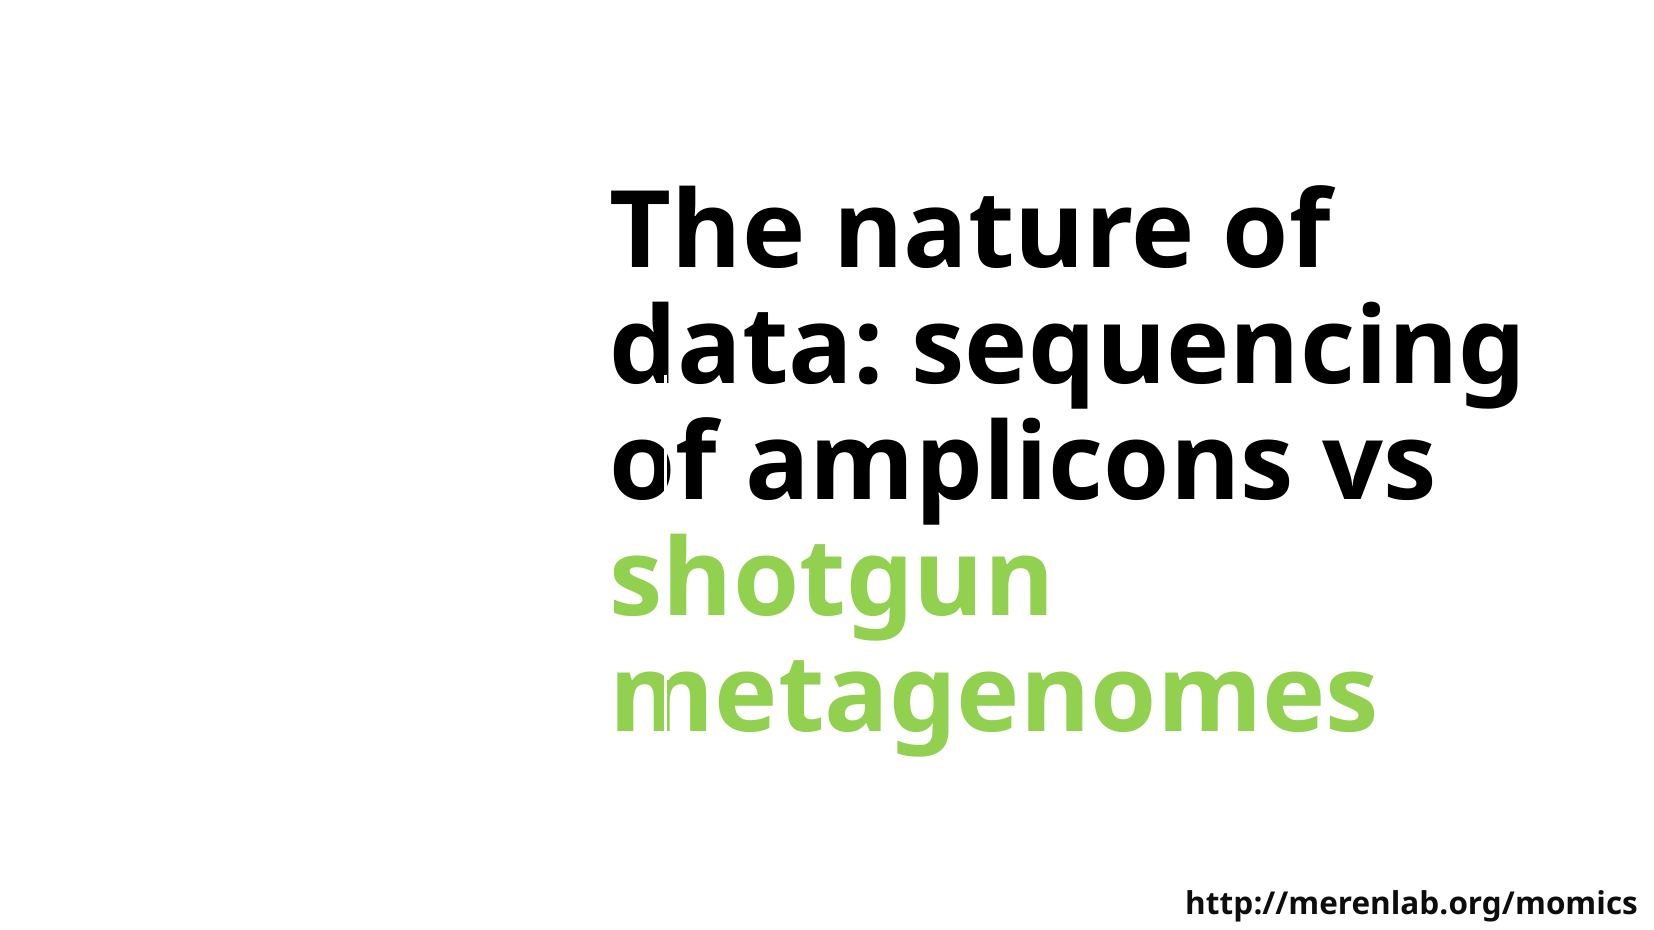

The nature of data: sequencing of amplicons vs shotgun metagenomes
http://merenlab.org/momics